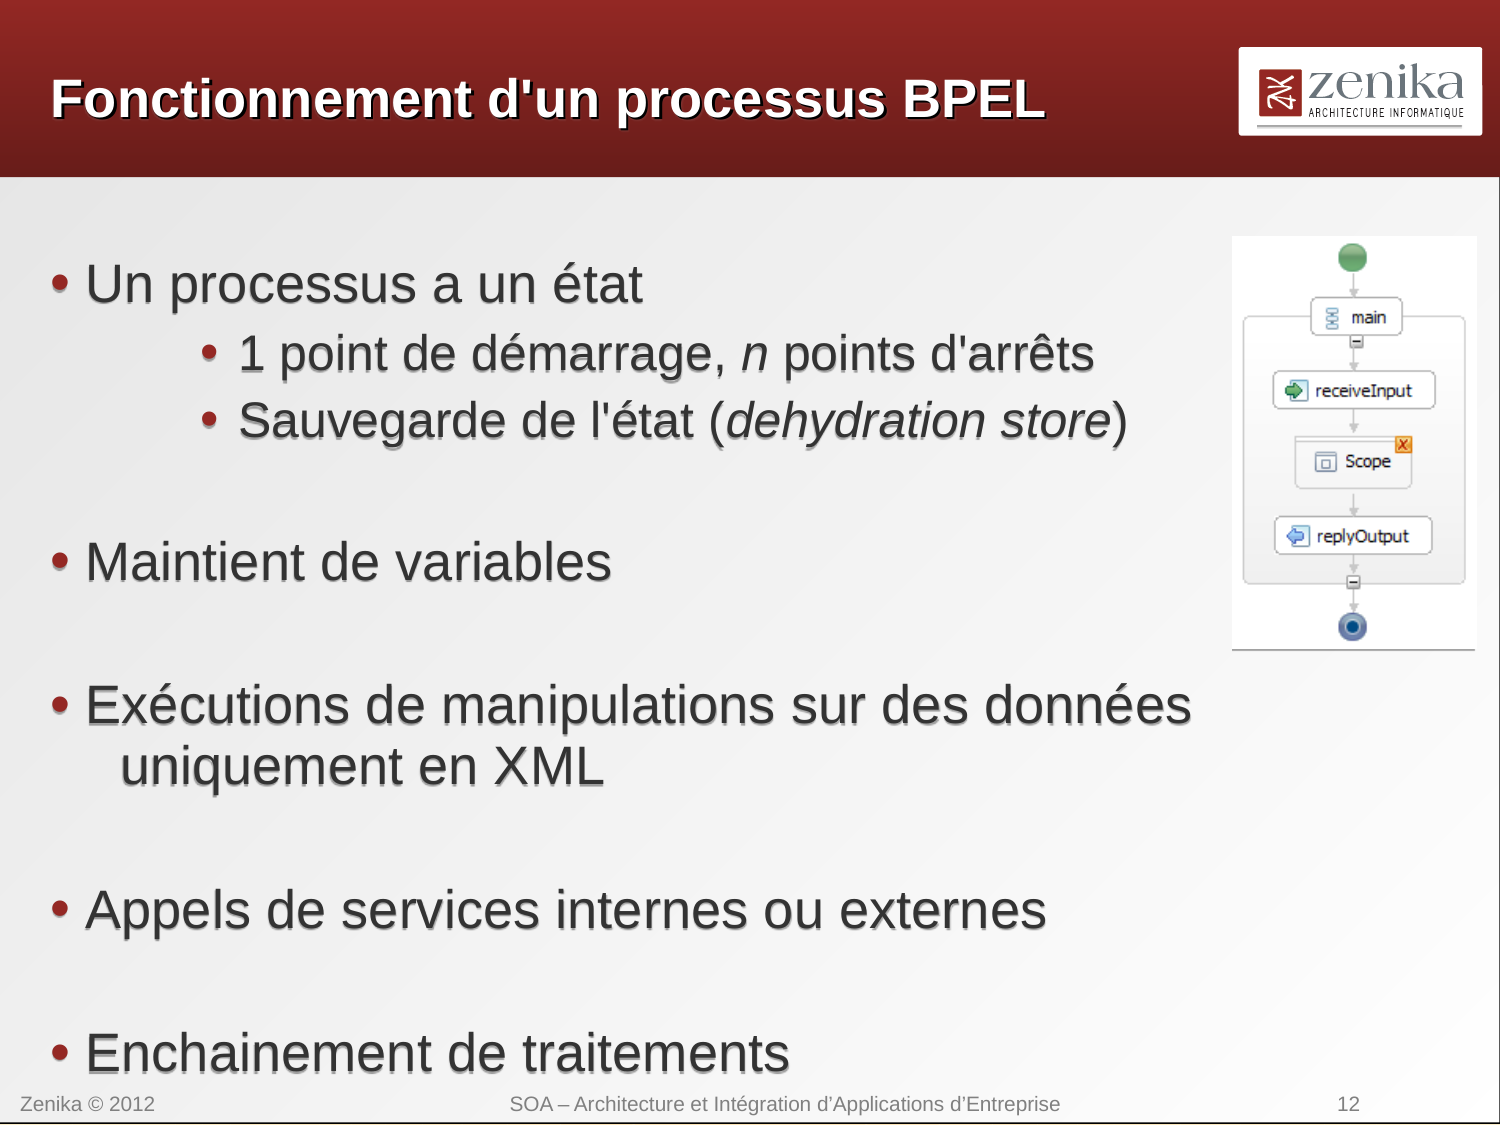

# Fonctionnement d'un processus BPEL
Un processus a un état
1 point de démarrage, n points d'arrêts
Sauvegarde de l'état (dehydration store)
Maintient de variables
Exécutions de manipulations sur des données uniquement en XML
Appels de services internes ou externes
Enchainement de traitements